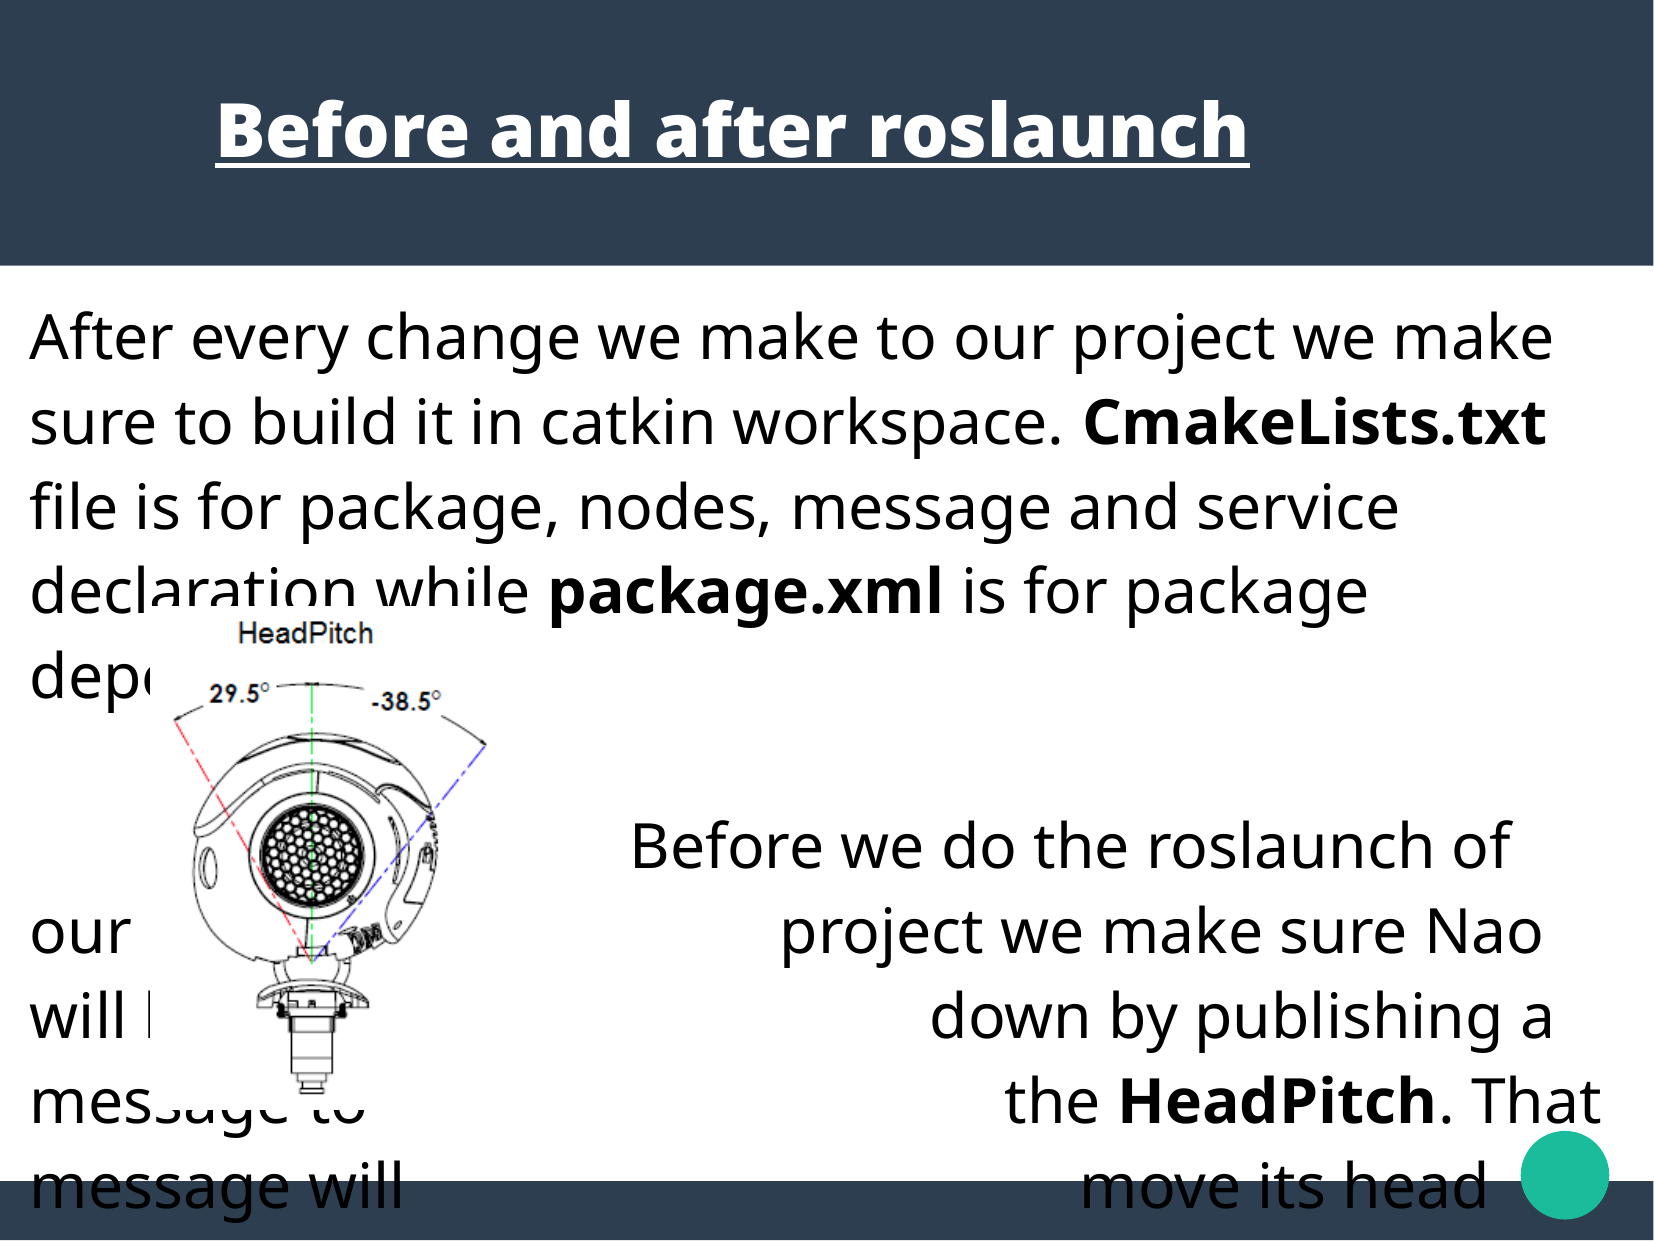

# Before and after roslaunch
After every change we make to our project we make sure to build it in catkin workspace. CmakeLists.txt file is for package, nodes, message and service declaration while package.xml is for package dependencies.
								Before we do the roslaunch of our 									project we make sure Nao will look 									down by publishing a message to 									the HeadPitch. That message will 									move its head around 20 degrees 									front.